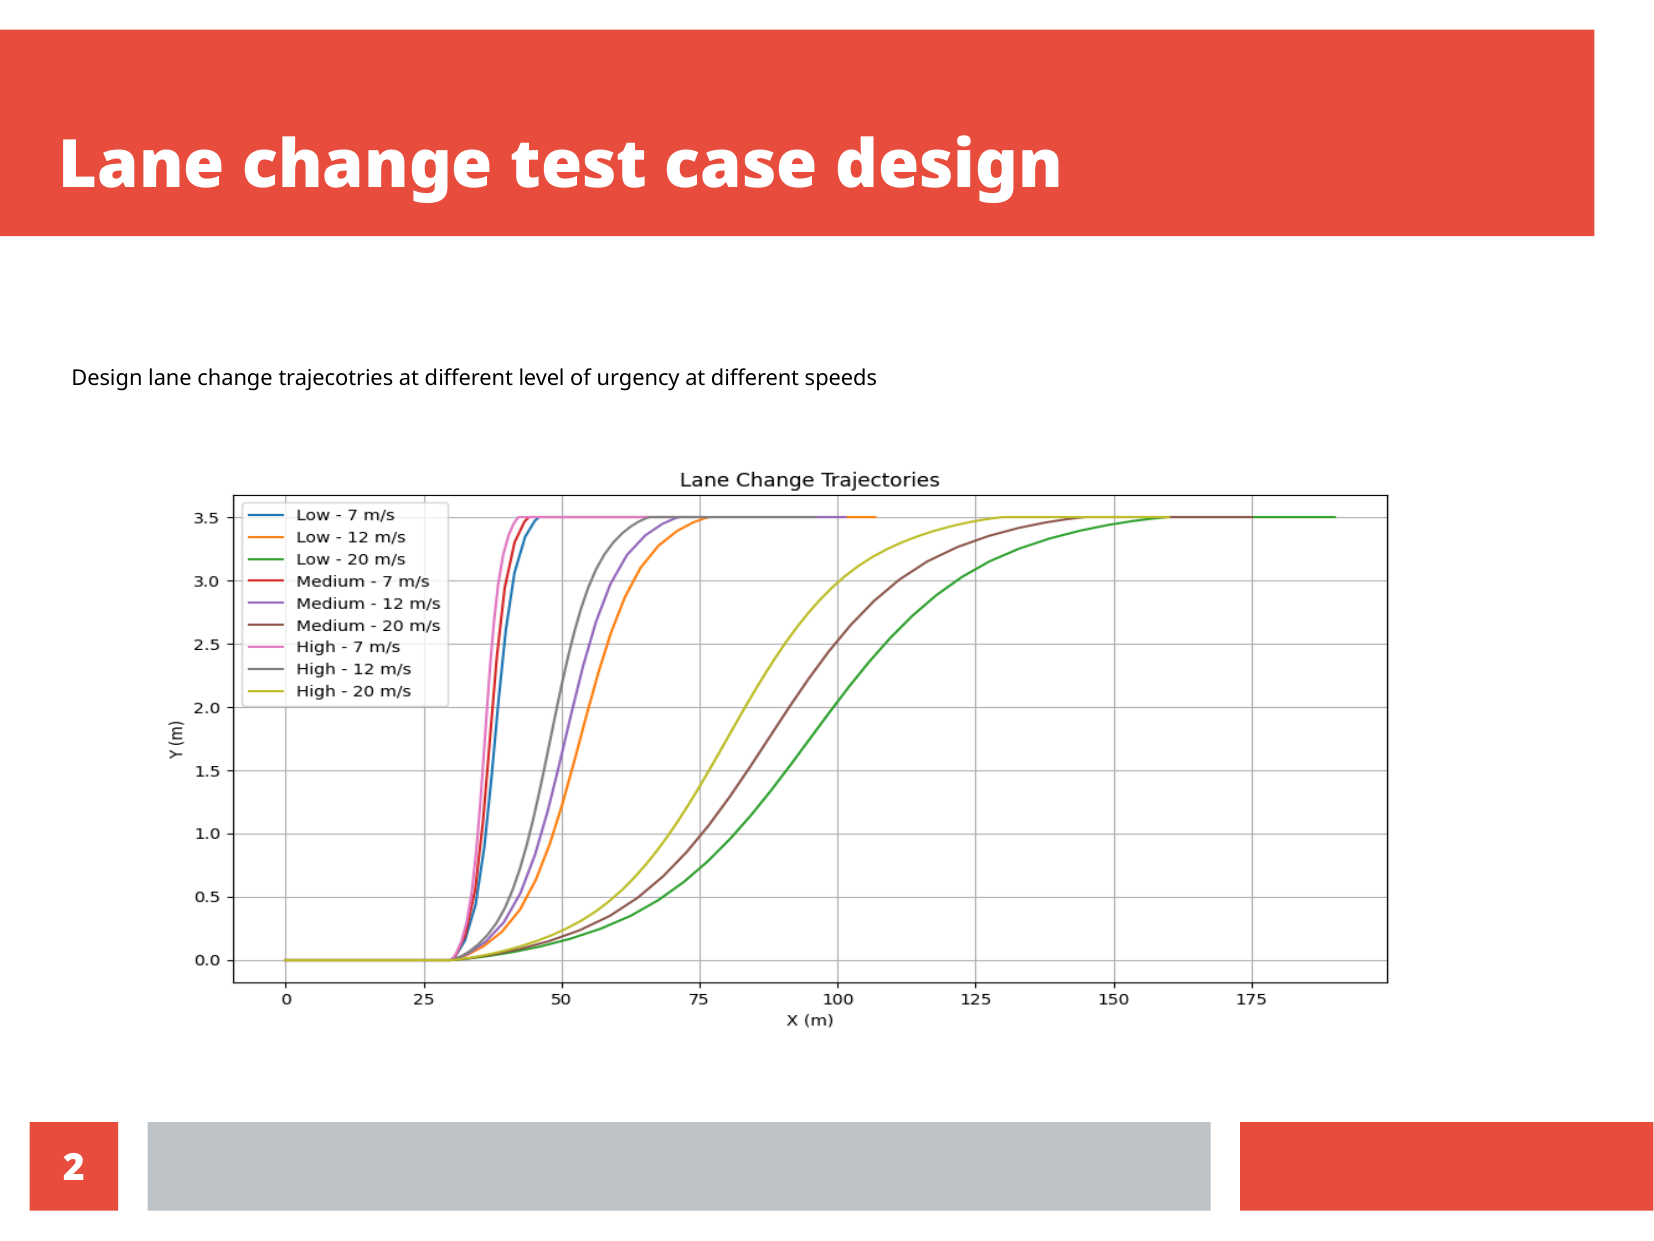

# Lane change test case design
Design lane change trajecotries at different level of urgency at different speeds
2